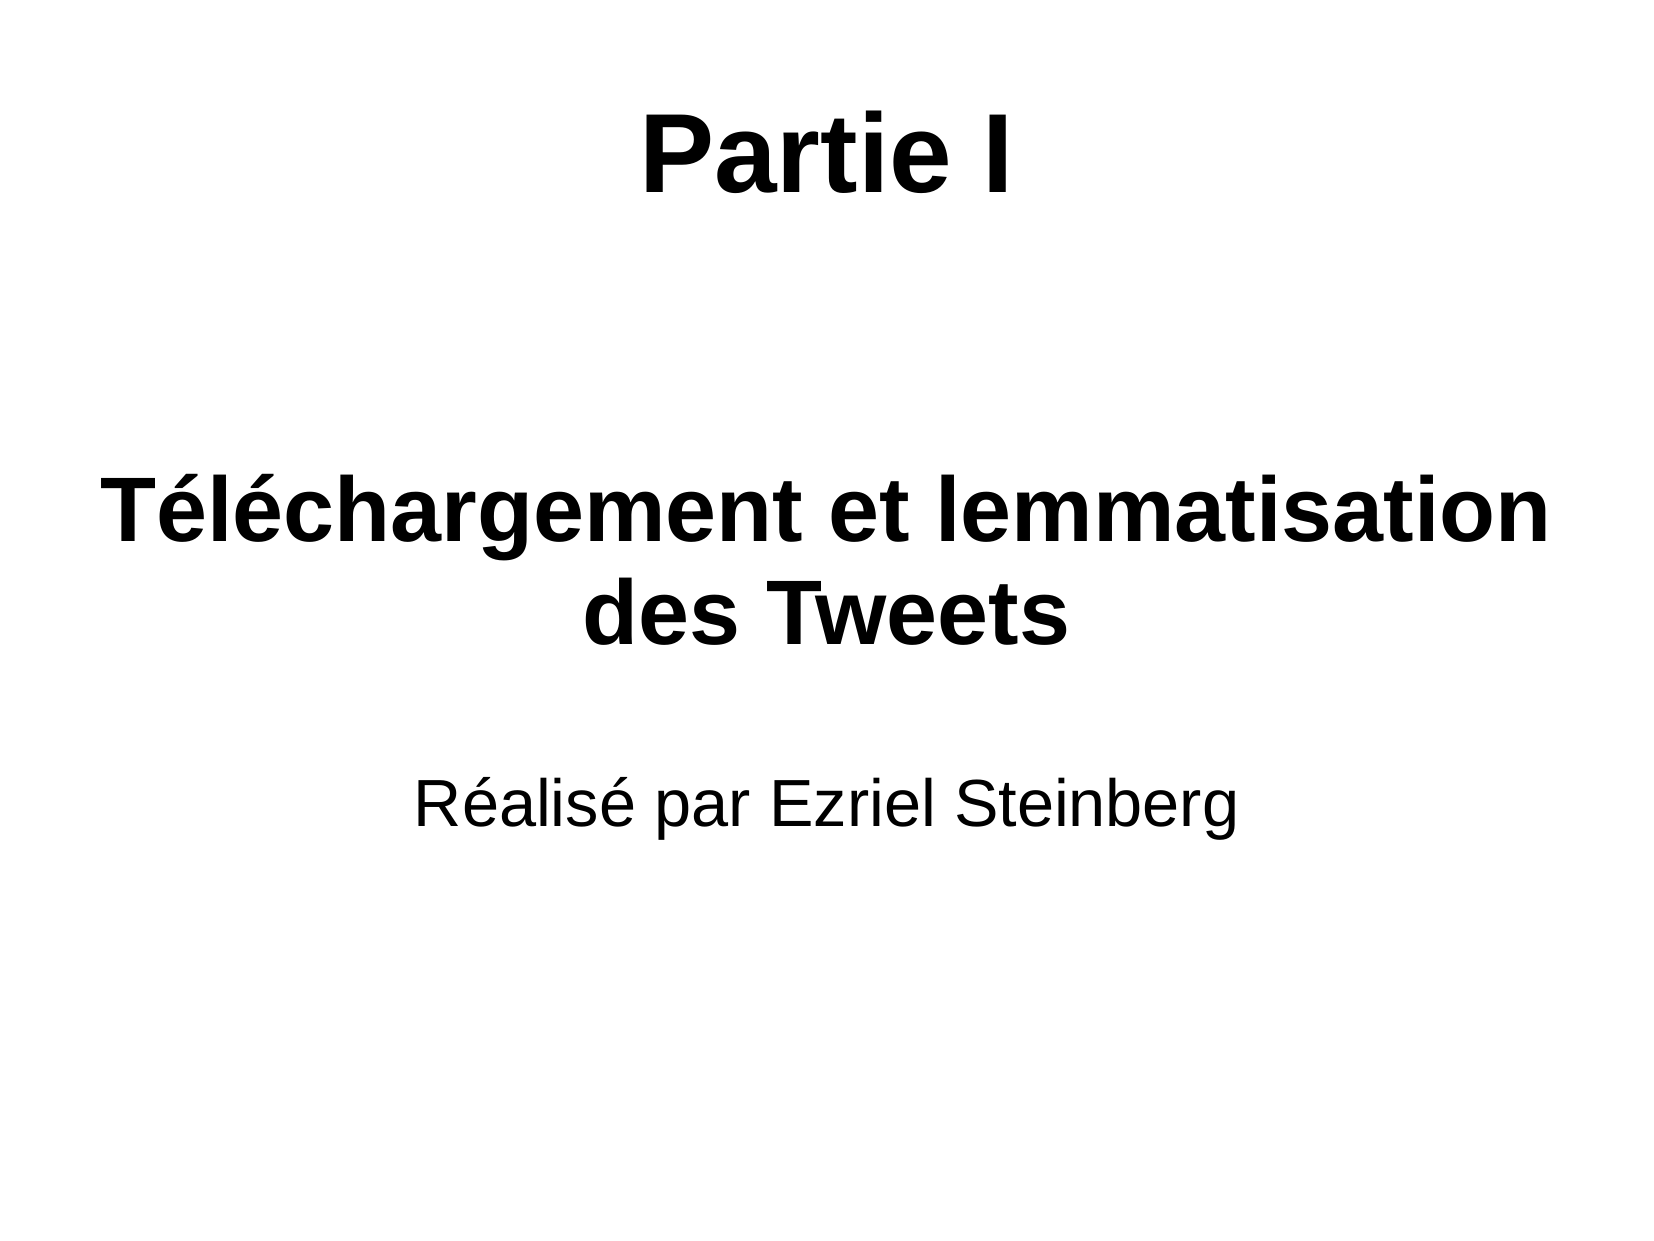

Partie I
# Téléchargement et lemmatisation des Tweets
Réalisé par Ezriel Steinberg